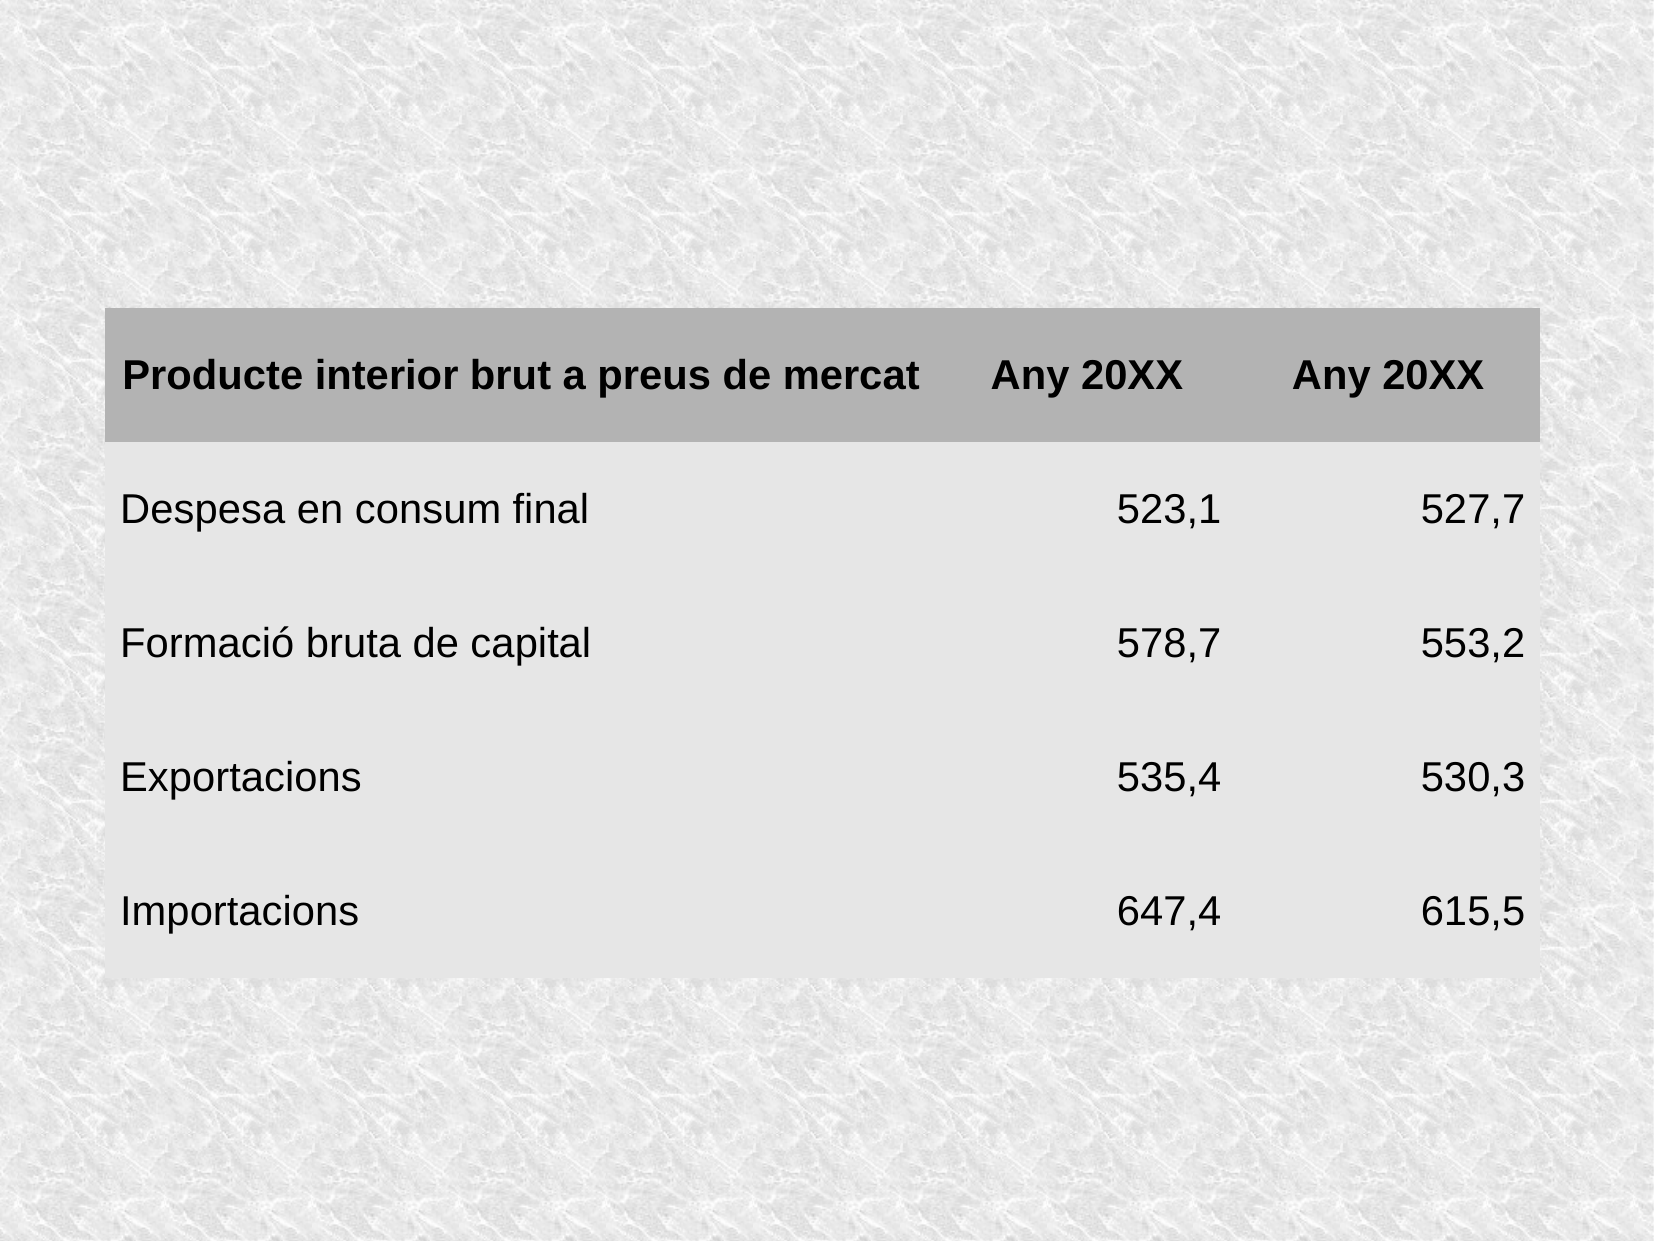

| Producte interior brut a preus de mercat | Any 20XX | Any 20XX |
| --- | --- | --- |
| Despesa en consum final | 523,1 | 527,7 |
| Formació bruta de capital | 578,7 | 553,2 |
| Exportacions | 535,4 | 530,3 |
| Importacions | 647,4 | 615,5 |